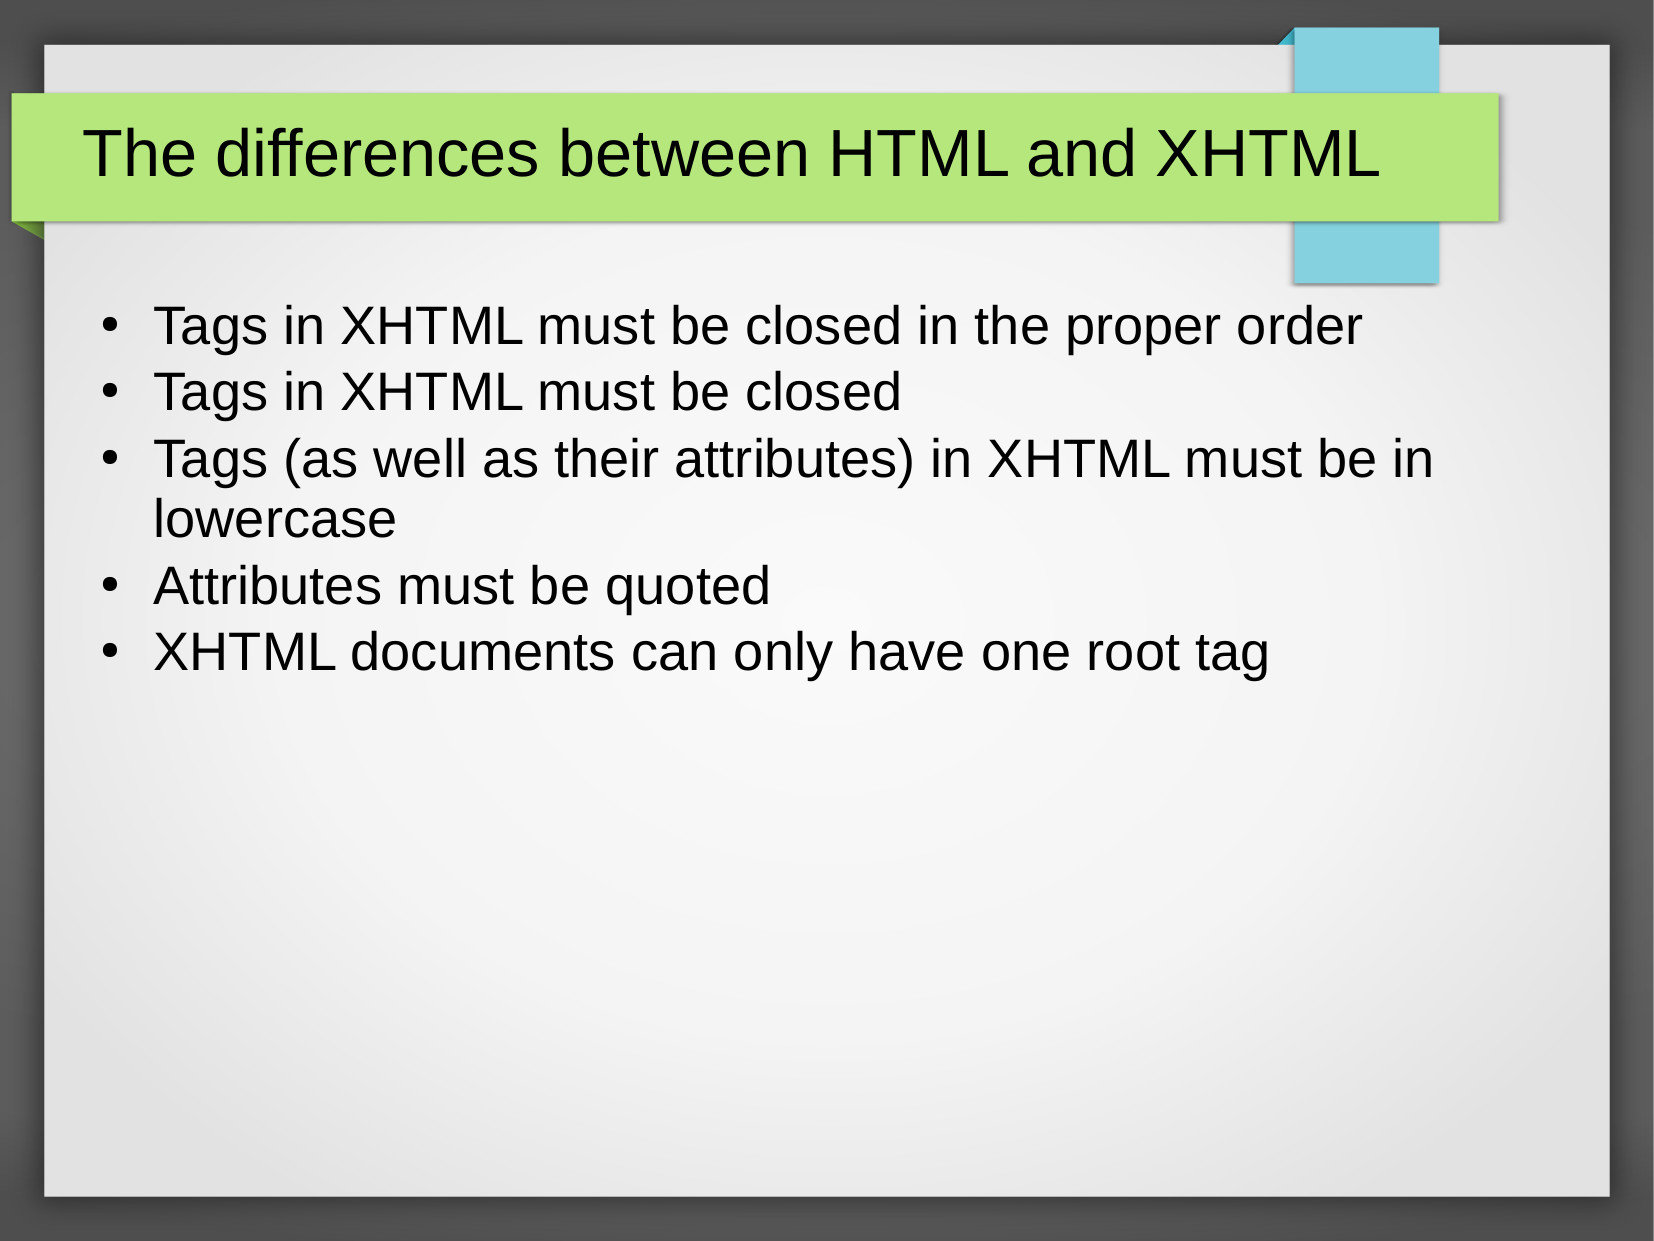

# The differences between HTML and XHTML
Tags in XHTML must be closed in the proper order
Tags in XHTML must be closed
Tags (as well as their attributes) in XHTML must be in lowercase
Attributes must be quoted
XHTML documents can only have one root tag